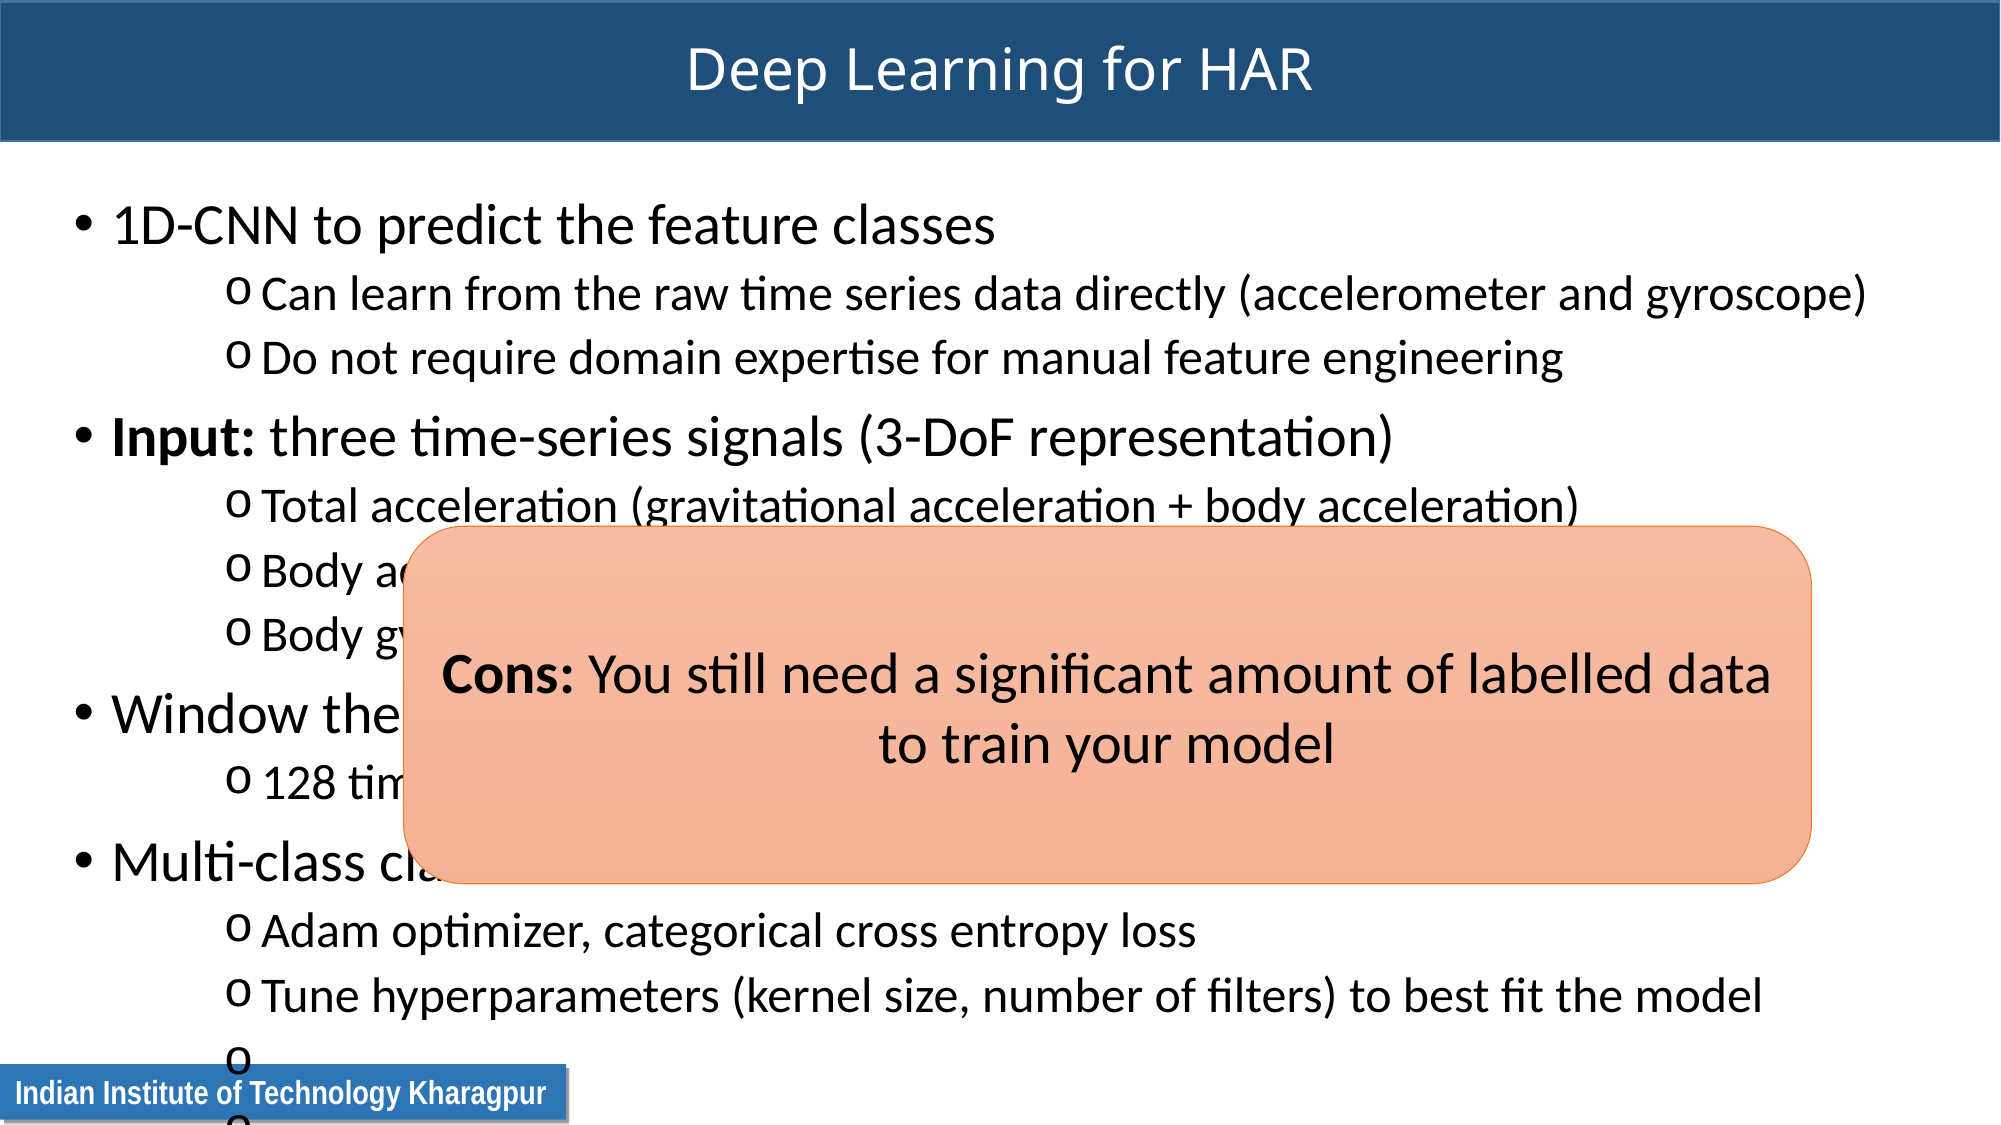

Deep Learning for HAR
# 1D-CNN to predict the feature classes
Can learn from the raw time series data directly (accelerometer and gyroscope)
Do not require domain expertise for manual feature engineering
Input: three time-series signals (3-DoF representation)
Total acceleration (gravitational acceleration + body acceleration)
Body acceleration
Body gyroscope
Window the input data – one sample is one window
128 time-steps
Multi-class classification
Adam optimizer, categorical cross entropy loss
Tune hyperparameters (kernel size, number of filters) to best fit the model
Cons: You still need a significant amount of labelled data to train your model